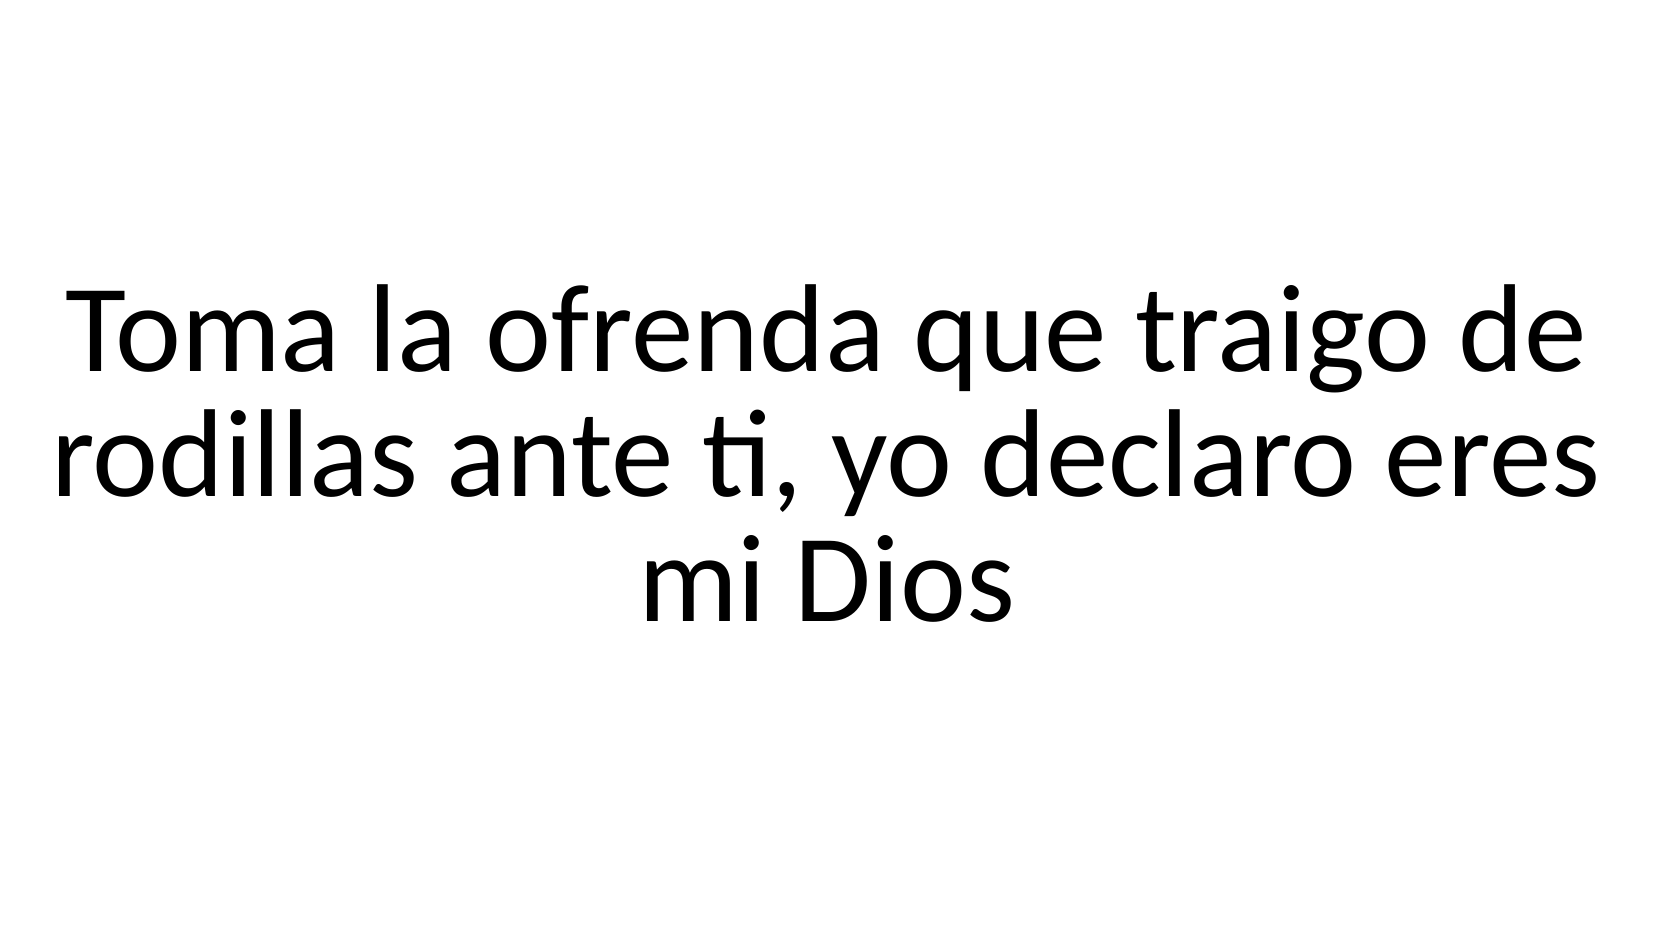

# Toma la ofrenda que traigo de rodillas ante ti, yo declaro eres mi Dios